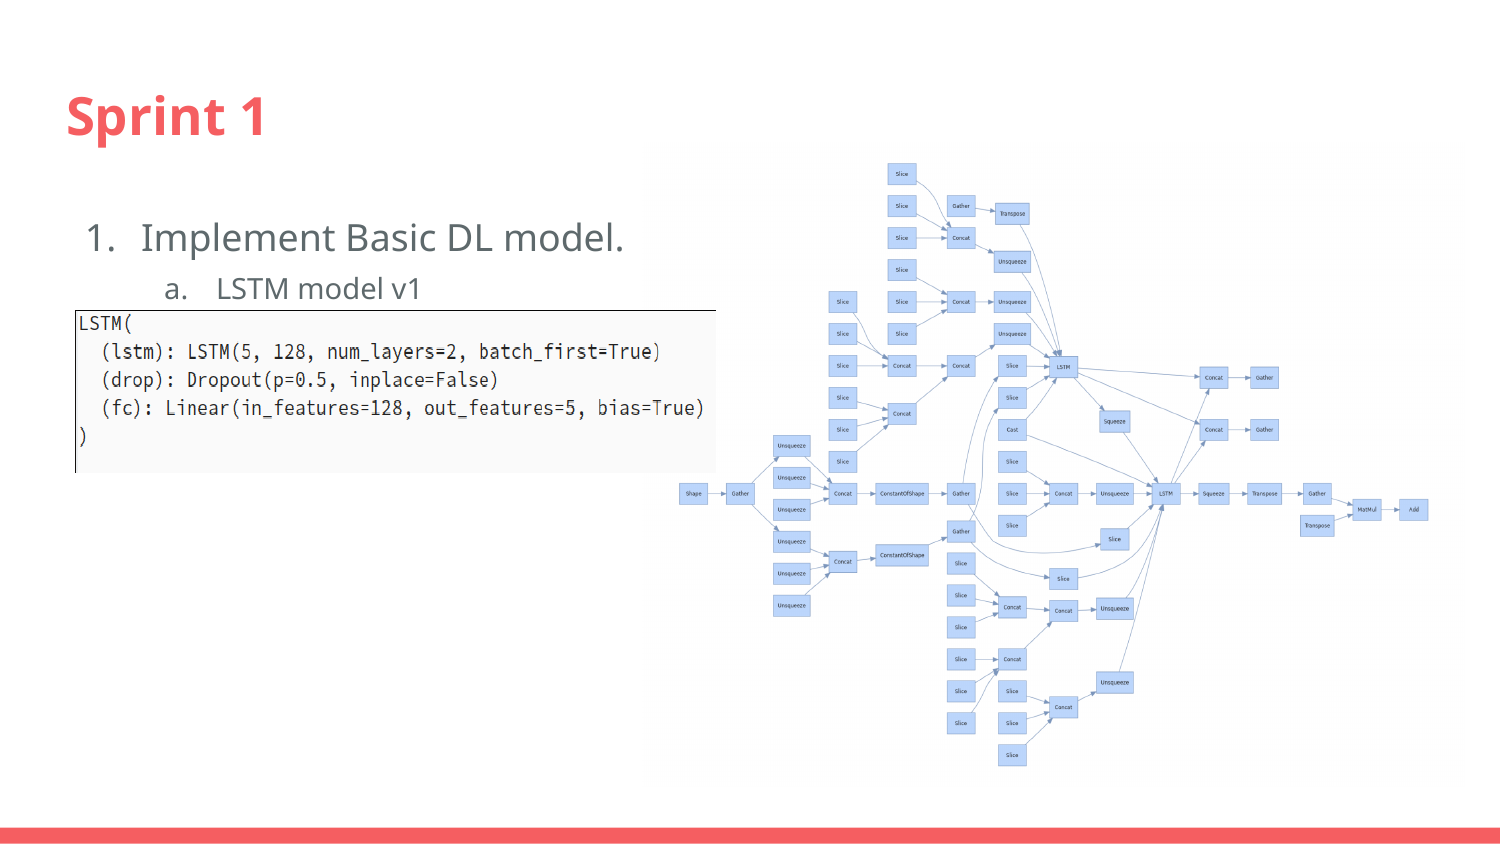

# Sprint 1
Implement Basic DL model.
LSTM model v1